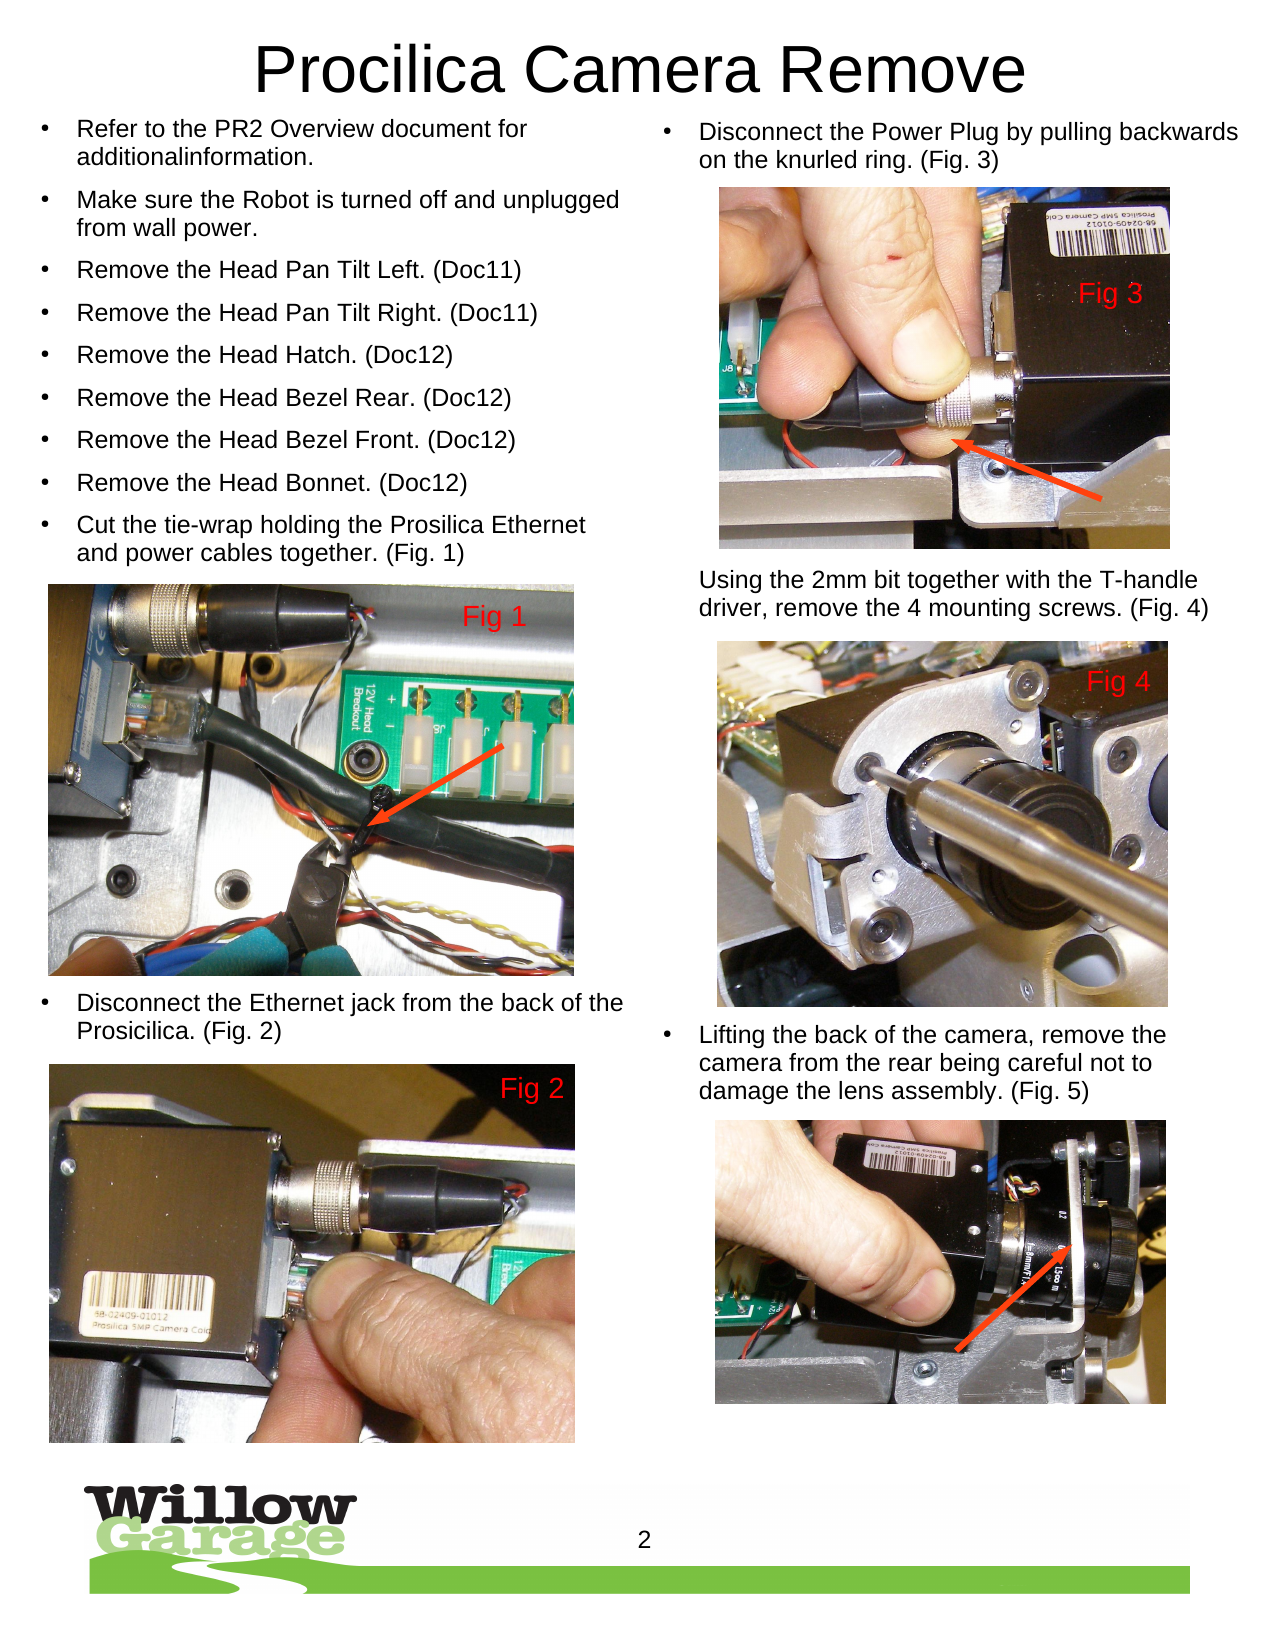

# Procilica Camera Remove
Refer to the PR2 Overview document for additionalinformation.
Make sure the Robot is turned off and unplugged from wall power.
Remove the Head Pan Tilt Left. (Doc11)
Remove the Head Pan Tilt Right. (Doc11)
Remove the Head Hatch. (Doc12)
Remove the Head Bezel Rear. (Doc12)
Remove the Head Bezel Front. (Doc12)
Remove the Head Bonnet. (Doc12)
Cut the tie-wrap holding the Prosilica Ethernet and power cables together. (Fig. 1)
Disconnect the Ethernet jack from the back of the Prosicilica. (Fig. 2)
Disconnect the Power Plug by pulling backwards on the knurled ring. (Fig. 3)
Using the 2mm bit together with the T-handle driver, remove the 4 mounting screws. (Fig. 4)
Lifting the back of the camera, remove the camera from the rear being careful not to damage the lens assembly. (Fig. 5)
Fig 3
Fig 1
Fig 4
Fig 2
2